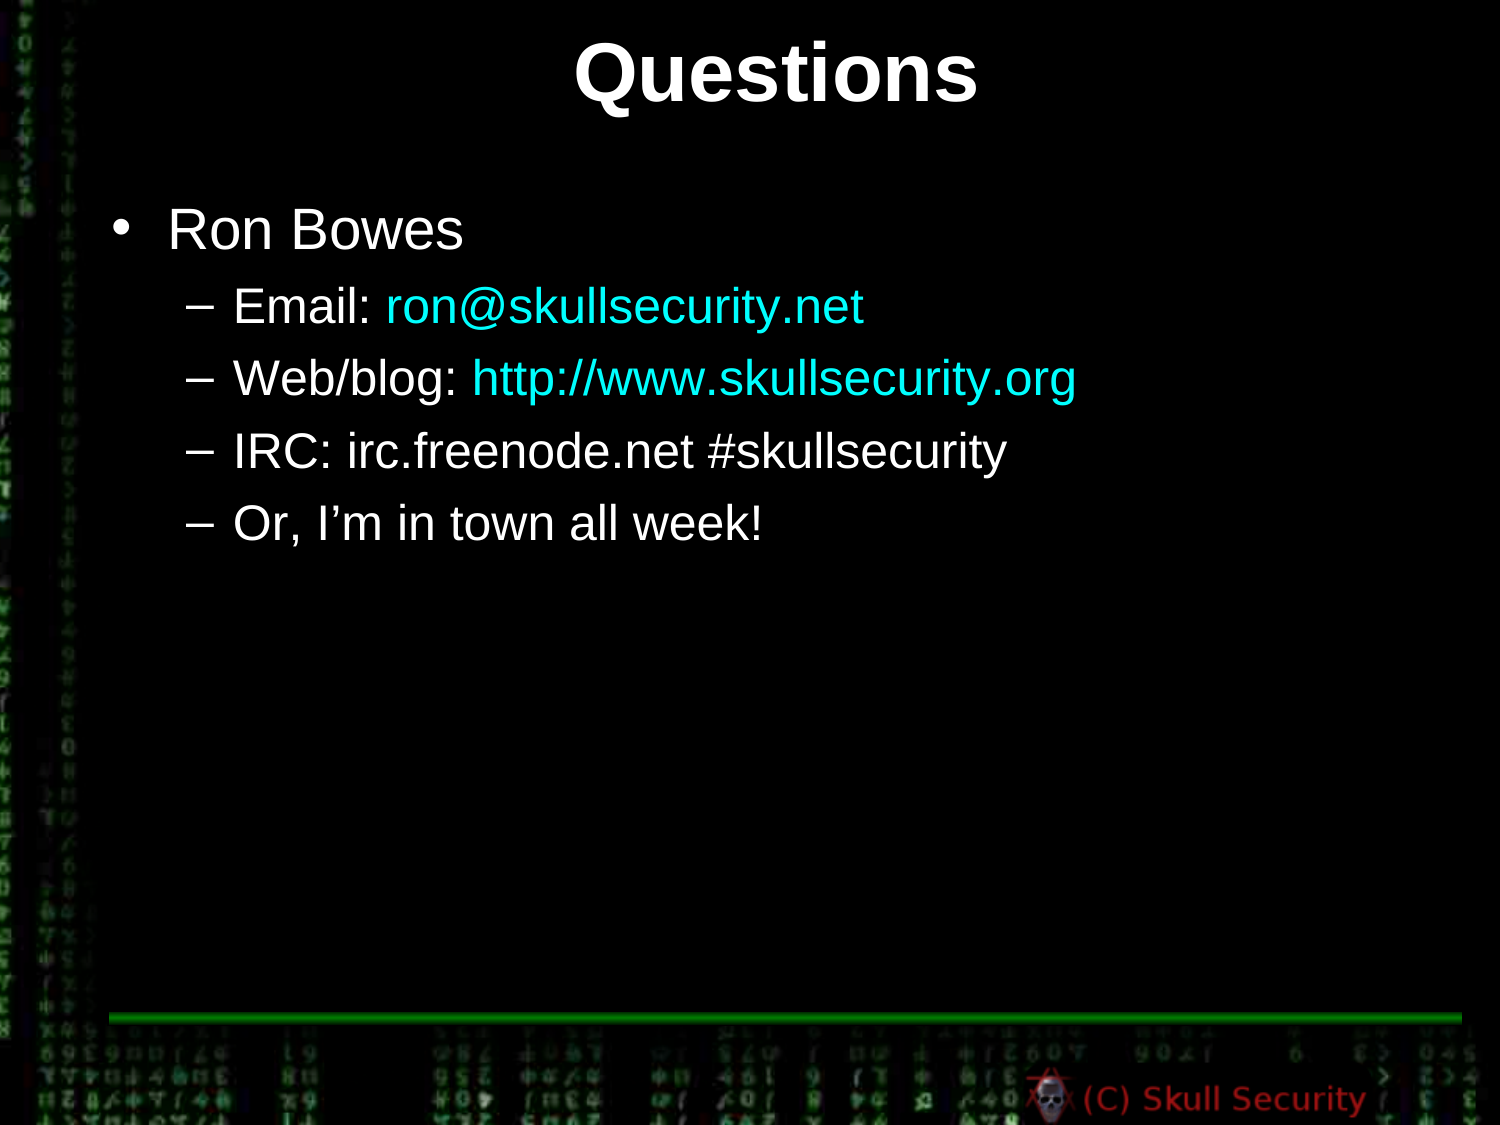

# Questions
Ron Bowes
Email: ron@skullsecurity.net
Web/blog: http://www.skullsecurity.org
IRC: irc.freenode.net #skullsecurity
Or, I’m in town all week!